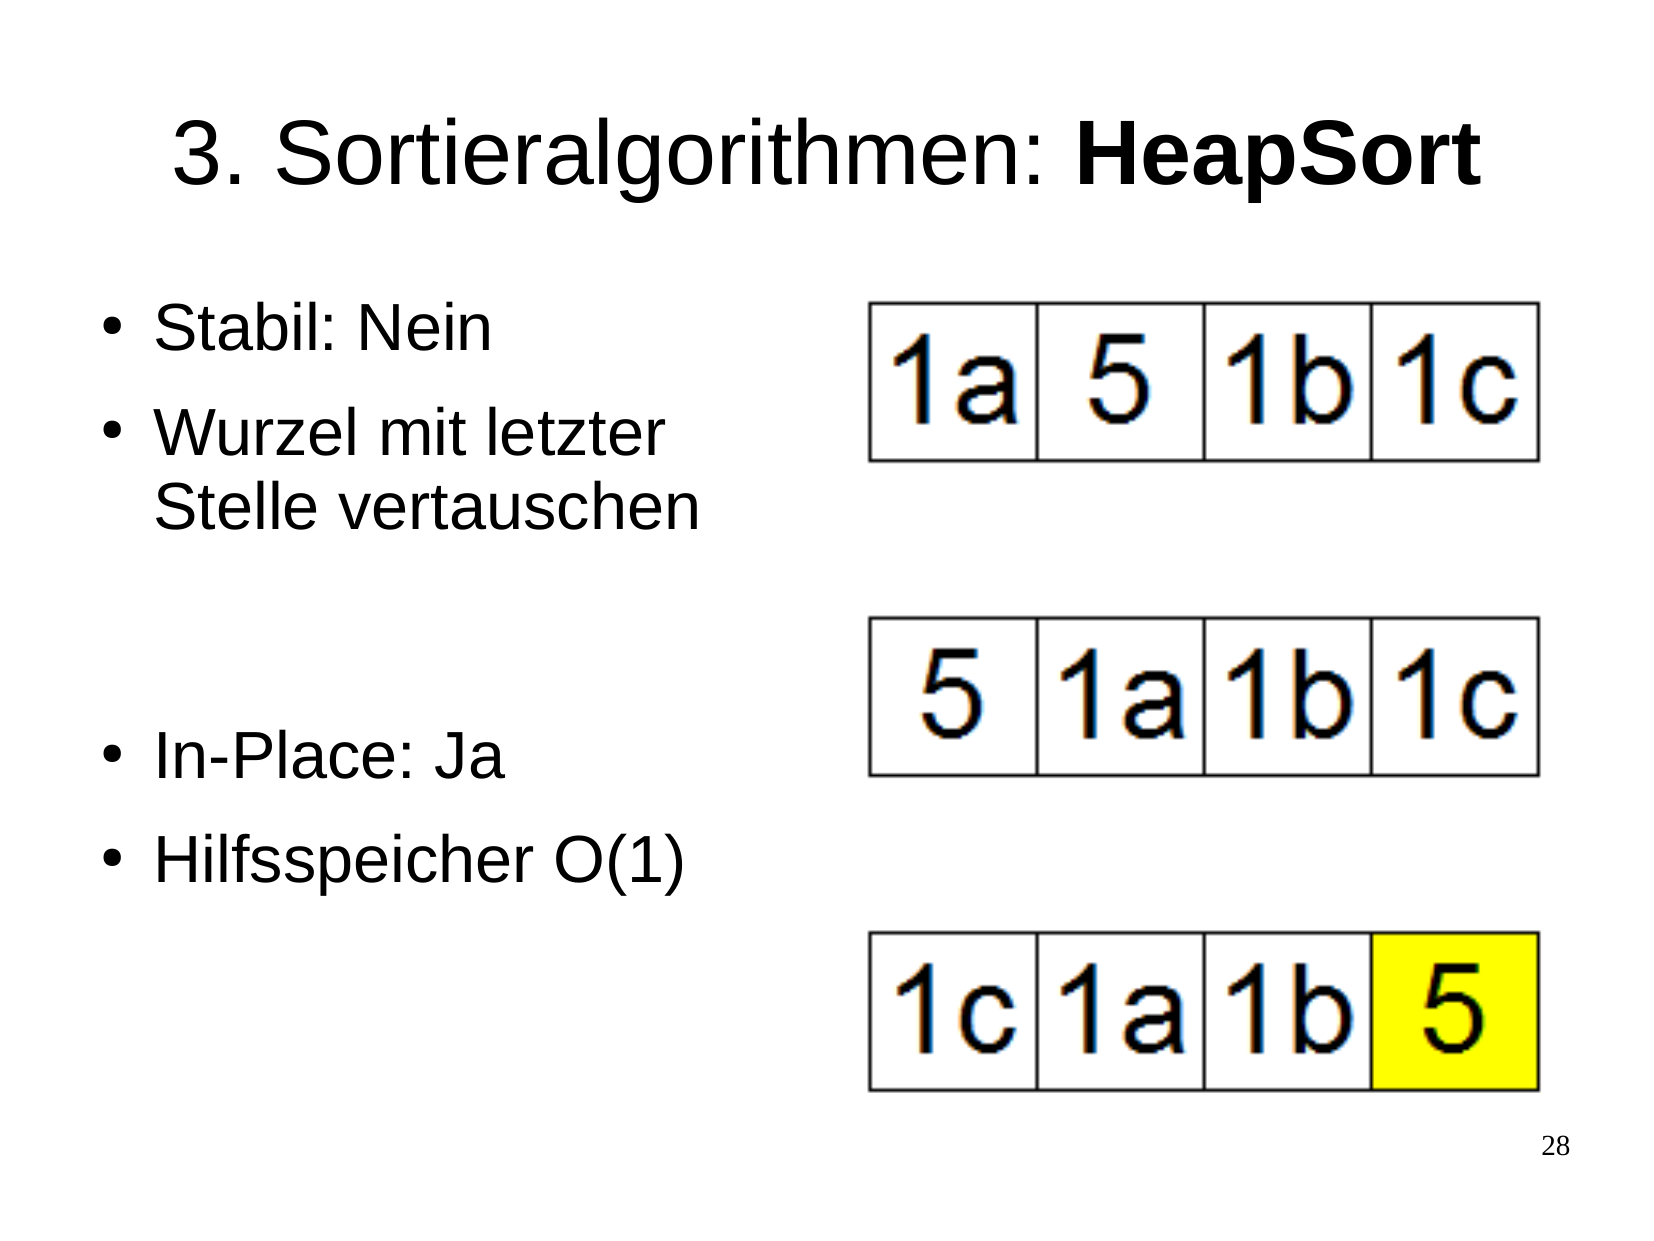

# 3. Sortieralgorithmen: HeapSort
Stabil: Nein
Wurzel mit letzter Stelle vertauschen
In-Place: Ja
Hilfsspeicher O(1)
28